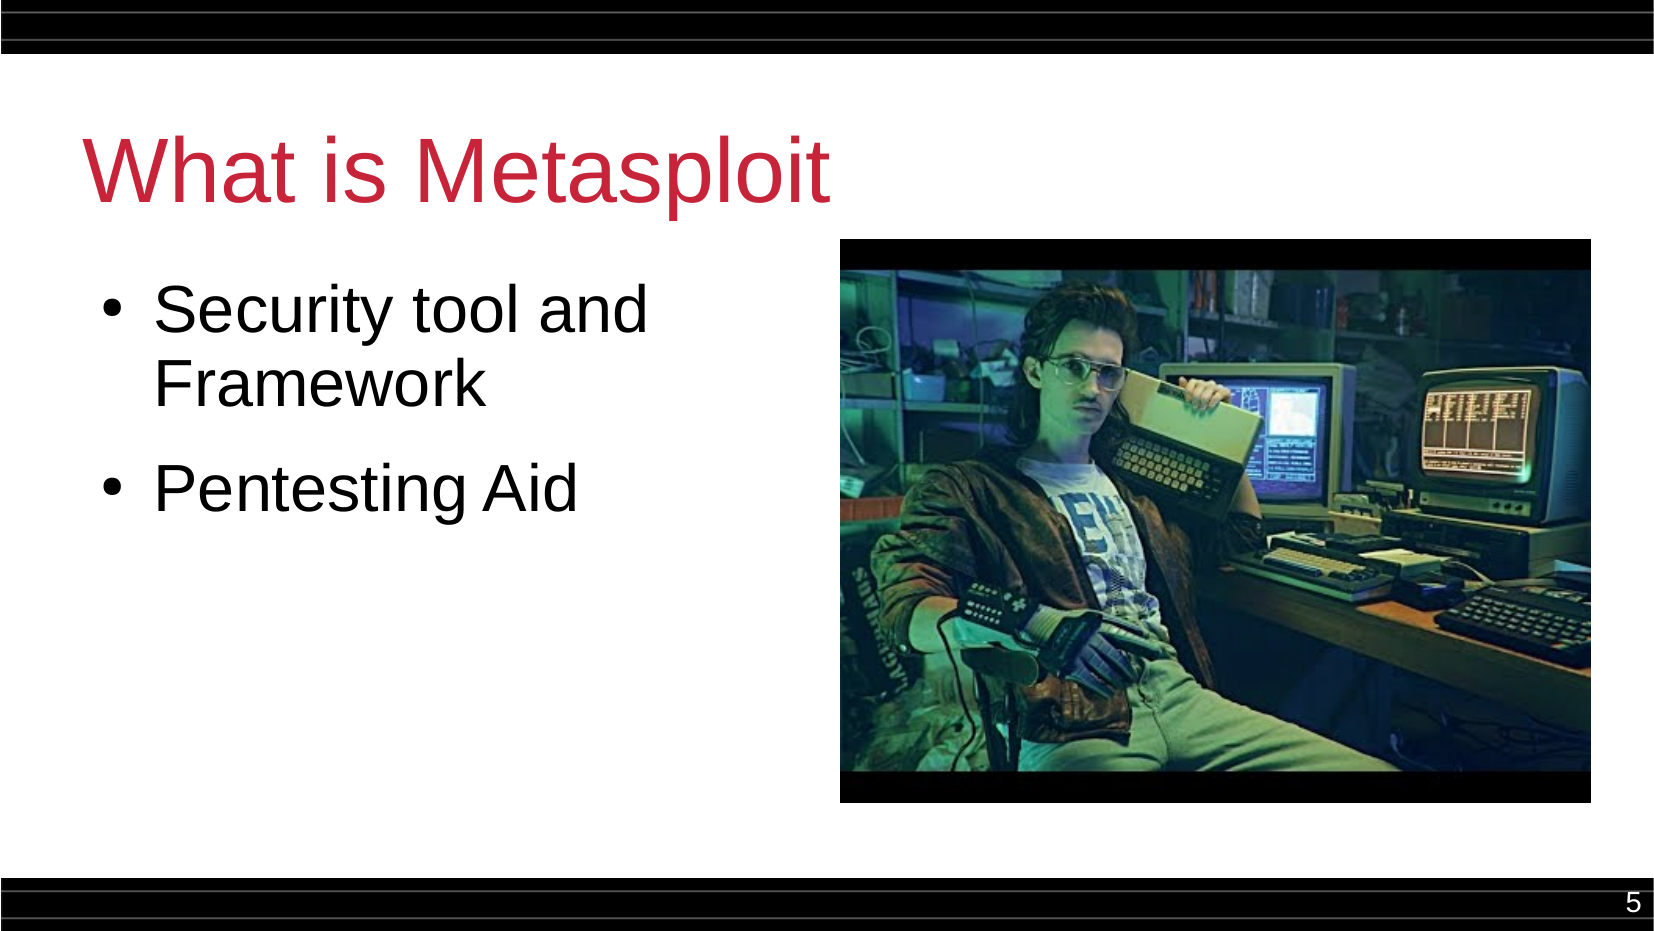

# What is Metasploit
Security tool and Framework
Pentesting Aid